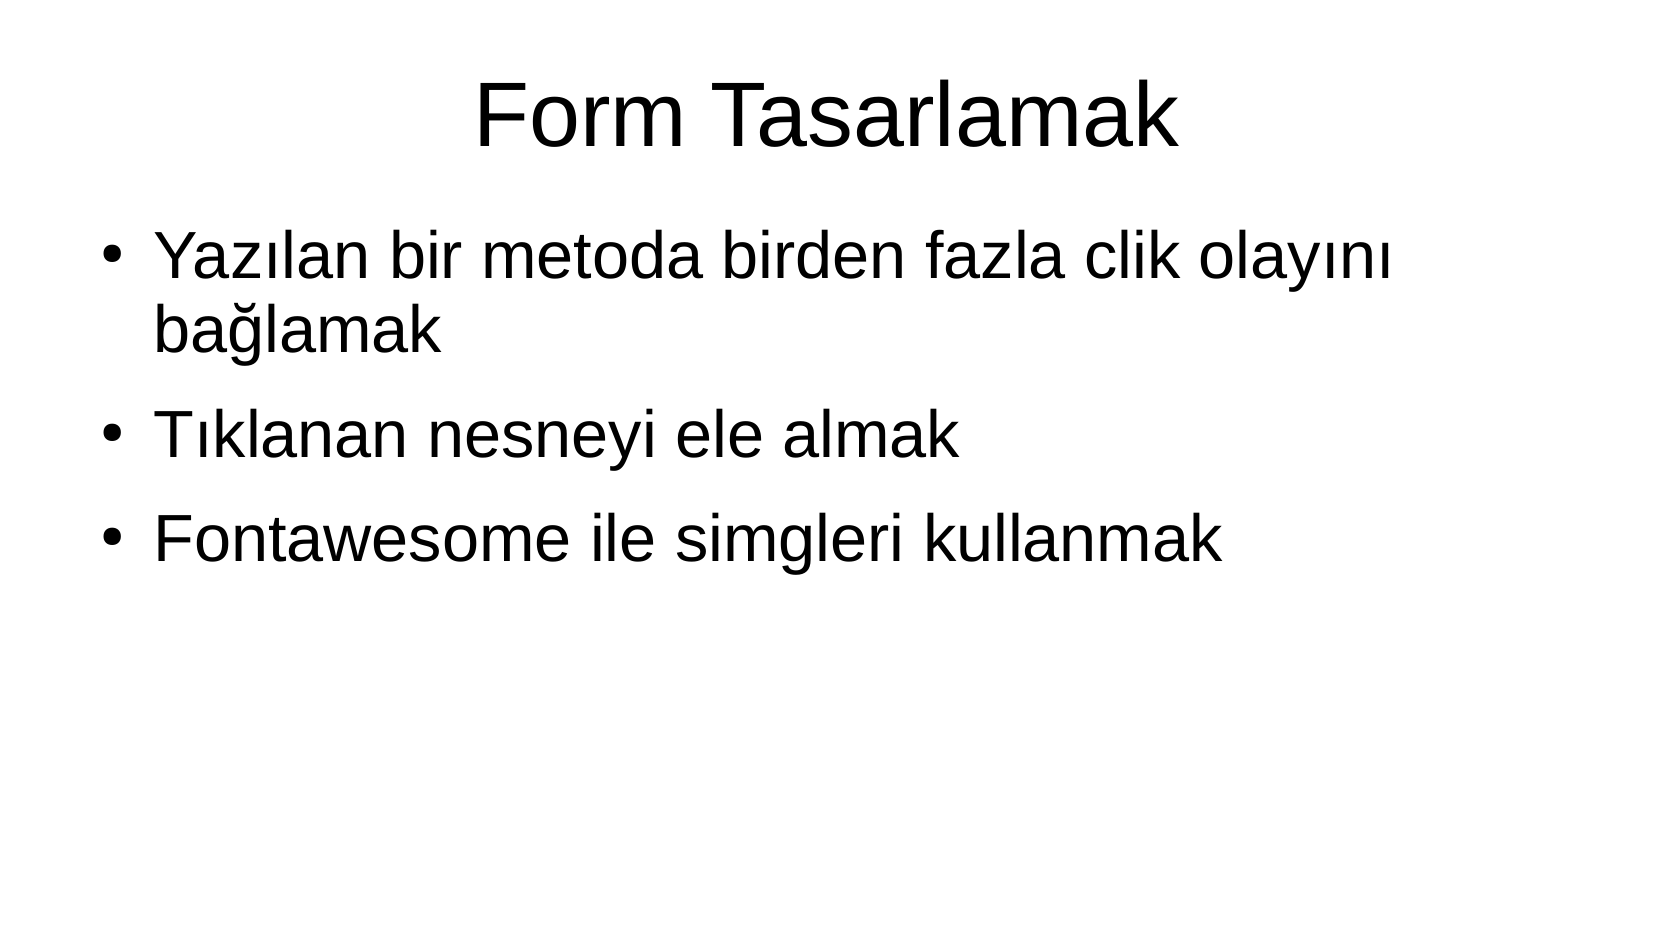

# Form Tasarlamak
Yazılan bir metoda birden fazla clik olayını bağlamak
Tıklanan nesneyi ele almak
Fontawesome ile simgleri kullanmak